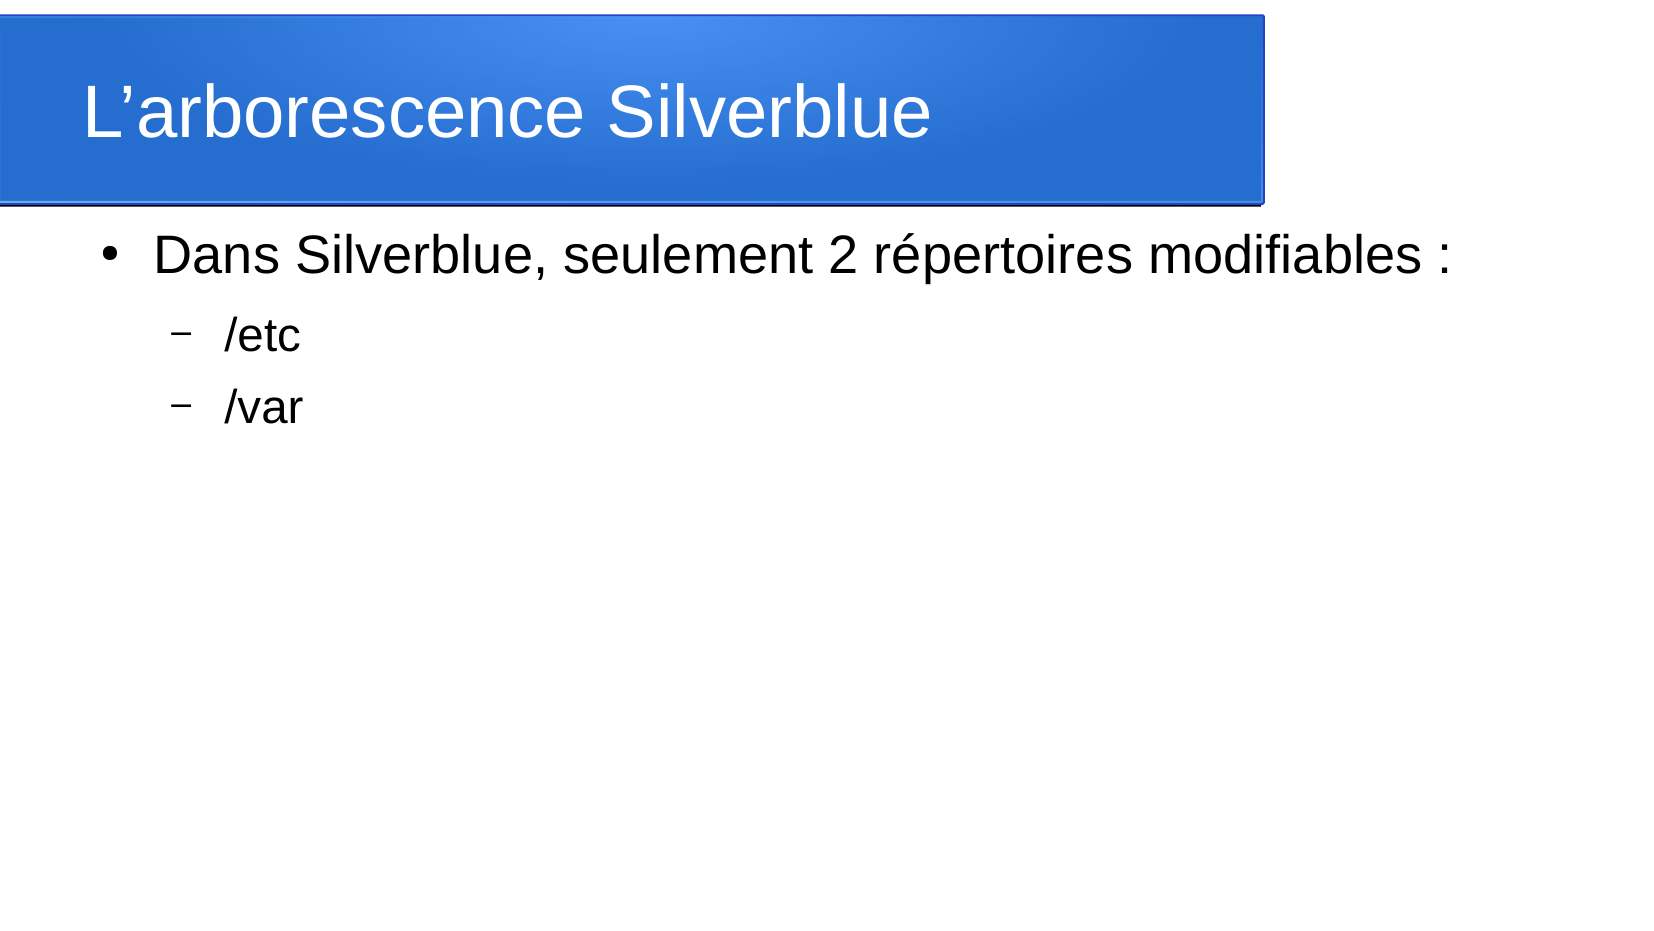

# L’arborescence Silverblue
Dans Silverblue, seulement 2 répertoires modifiables :
/etc
/var